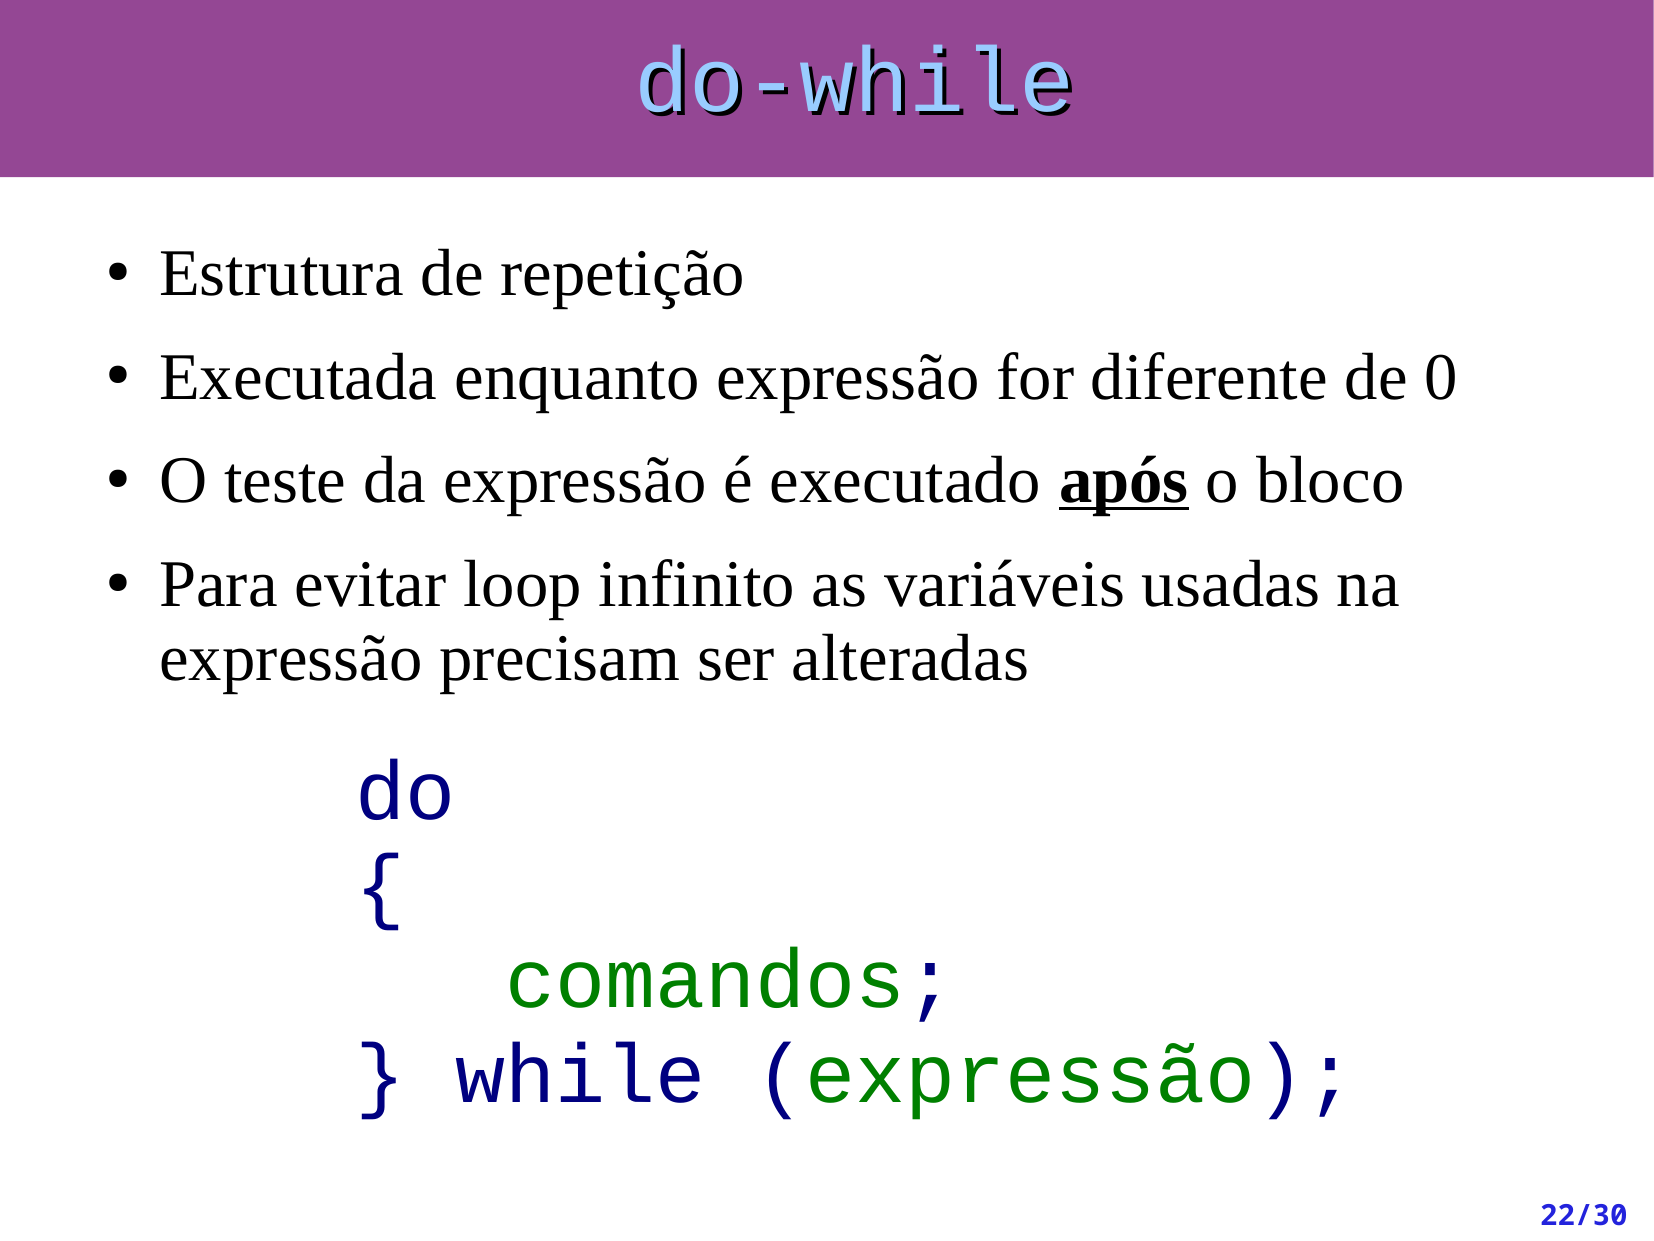

# do-while
Estrutura de repetição
Executada enquanto expressão for diferente de 0
O teste da expressão é executado após o bloco
Para evitar loop infinito as variáveis usadas na expressão precisam ser alteradas
do
{
 comandos;
} while (expressão);
22